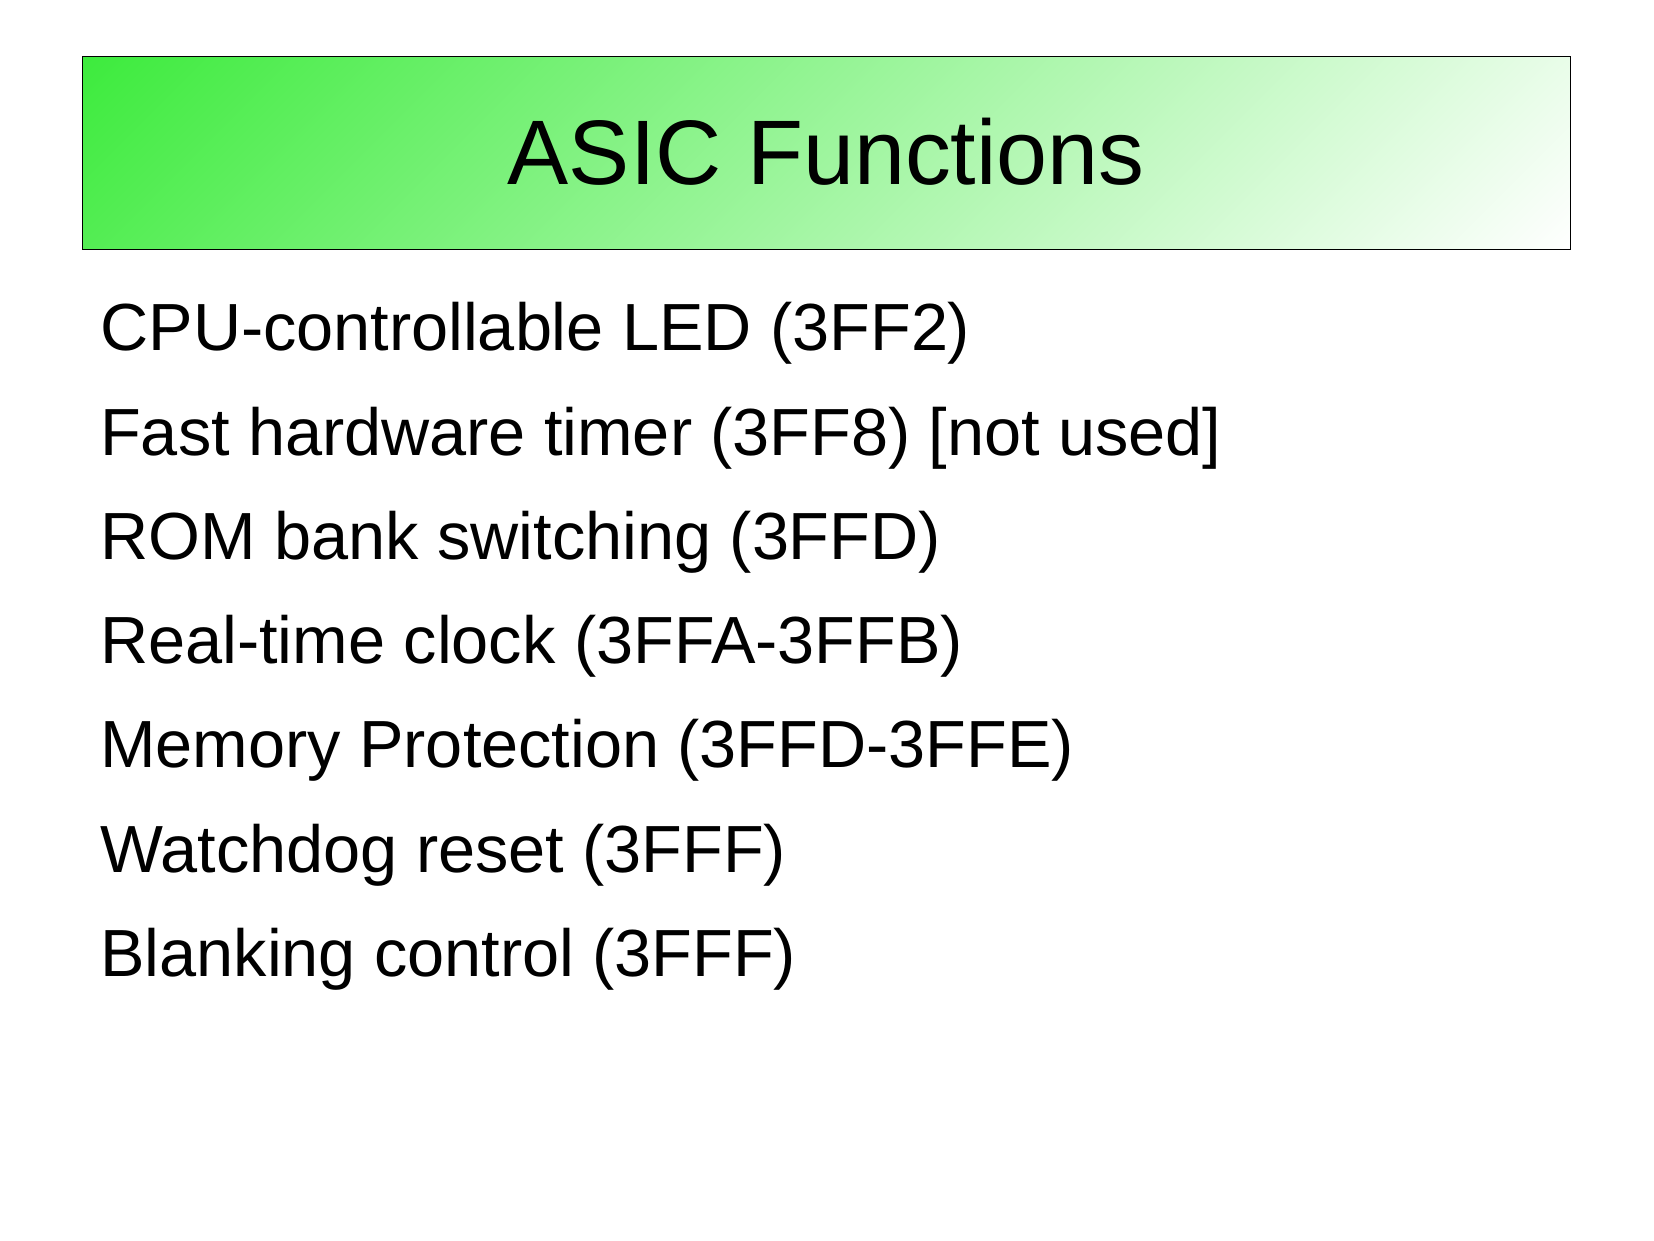

# ASIC Functions
CPU-controllable LED (3FF2)
Fast hardware timer (3FF8) [not used]
ROM bank switching (3FFD)
Real-time clock (3FFA-3FFB)
Memory Protection (3FFD-3FFE)
Watchdog reset (3FFF)
Blanking control (3FFF)